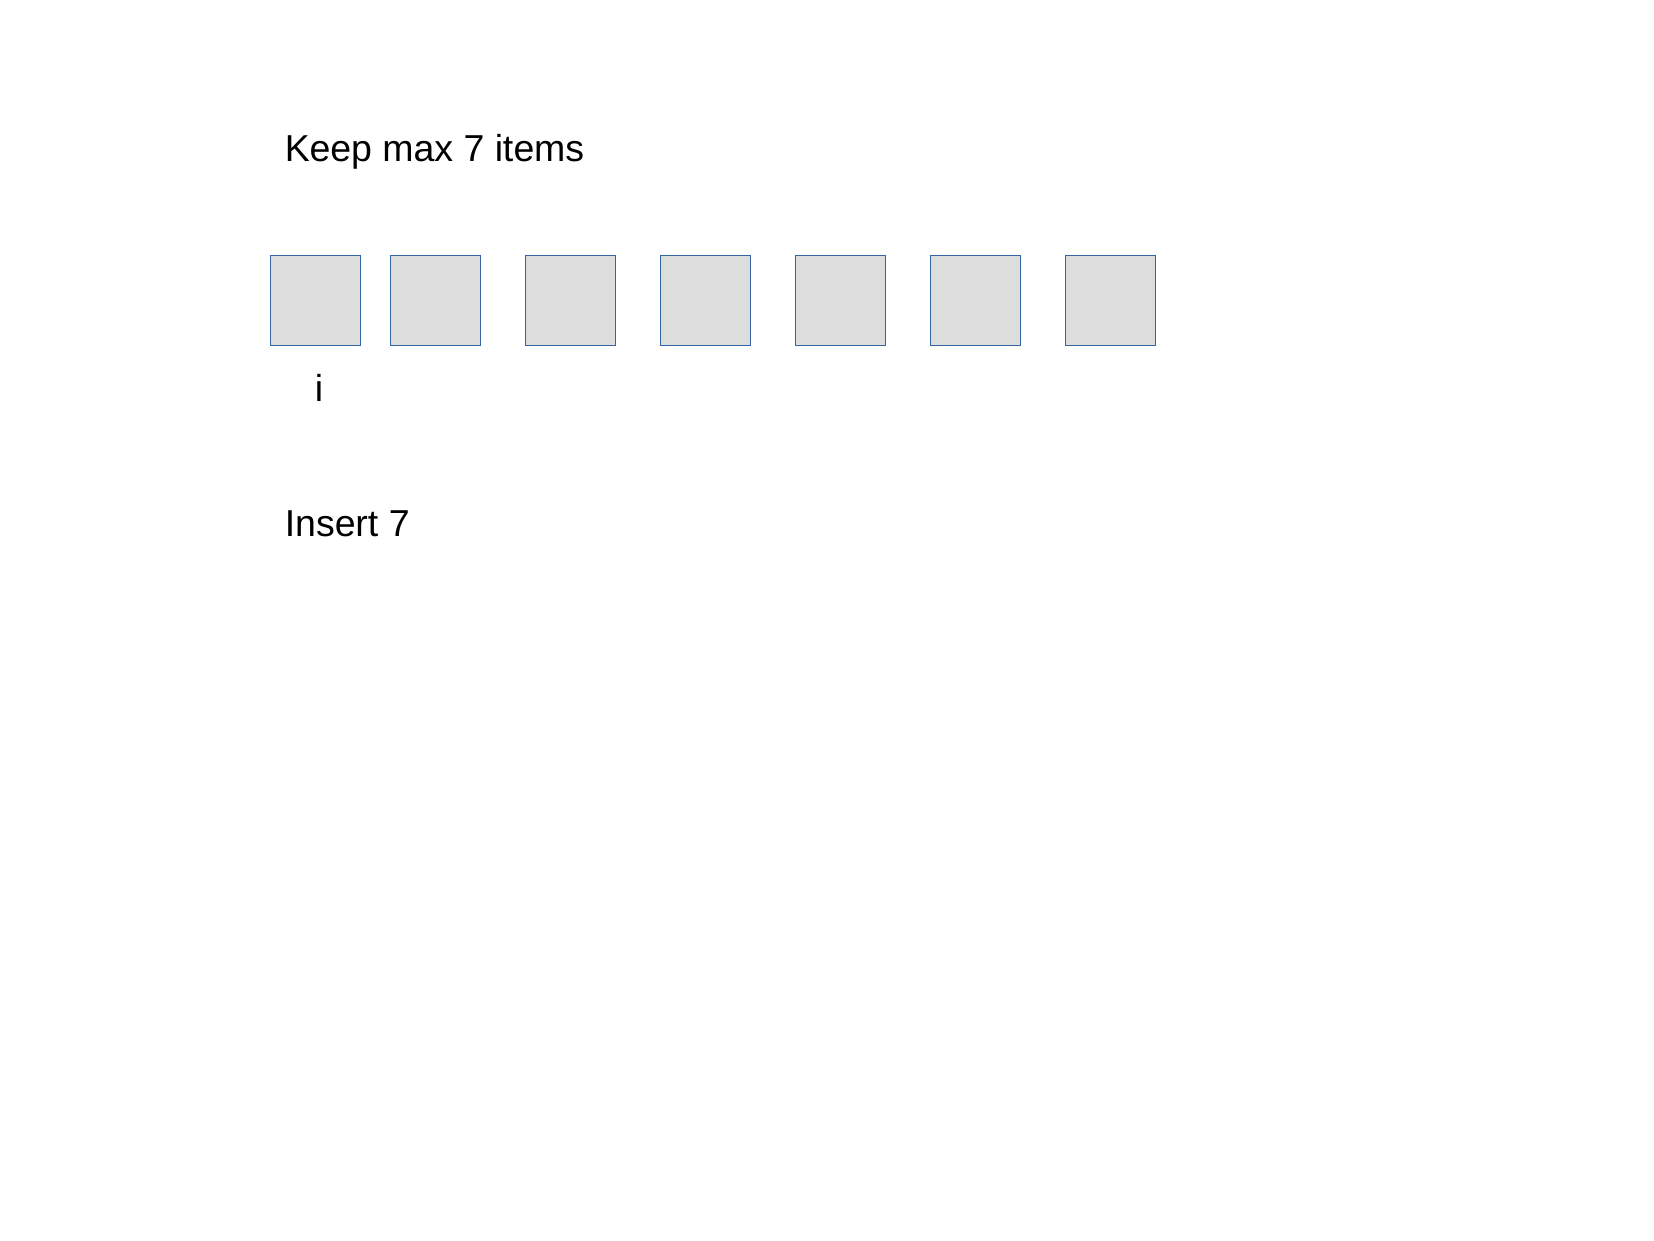

Keep max 7 items
i
Insert 7